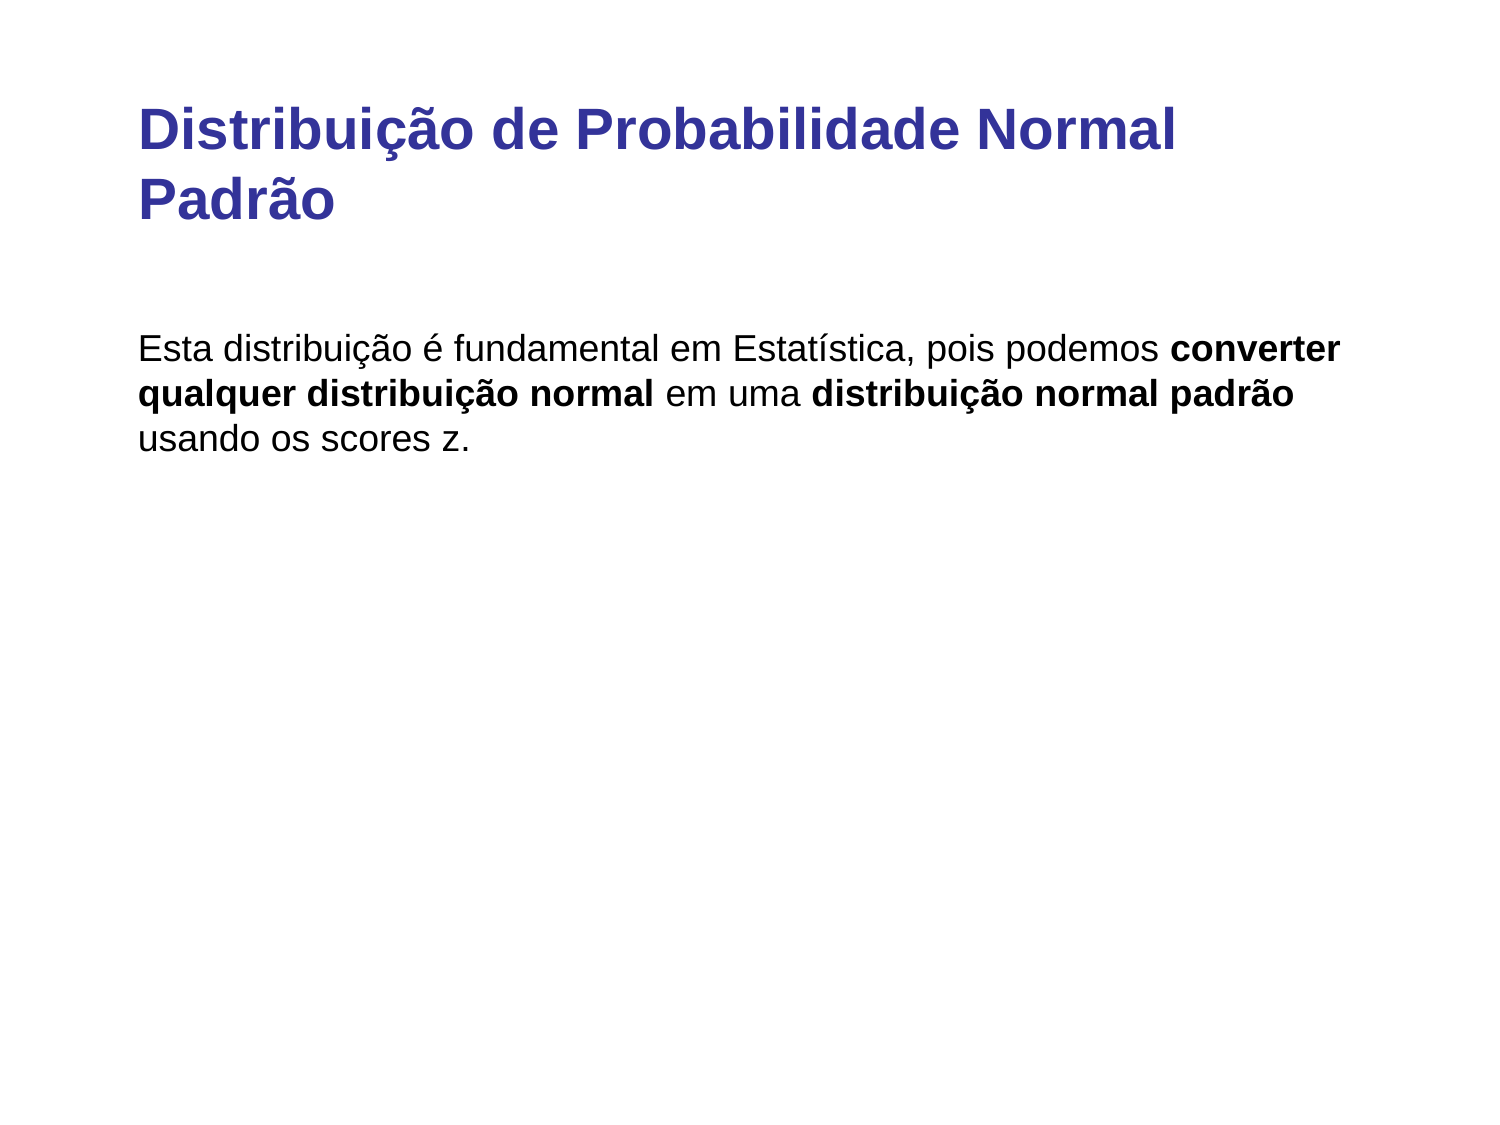

Distribuição de Probabilidade Normal Padrão
Esta distribuição é fundamental em Estatística, pois podemos converter qualquer distribuição normal em uma distribuição normal padrão usando os scores z.